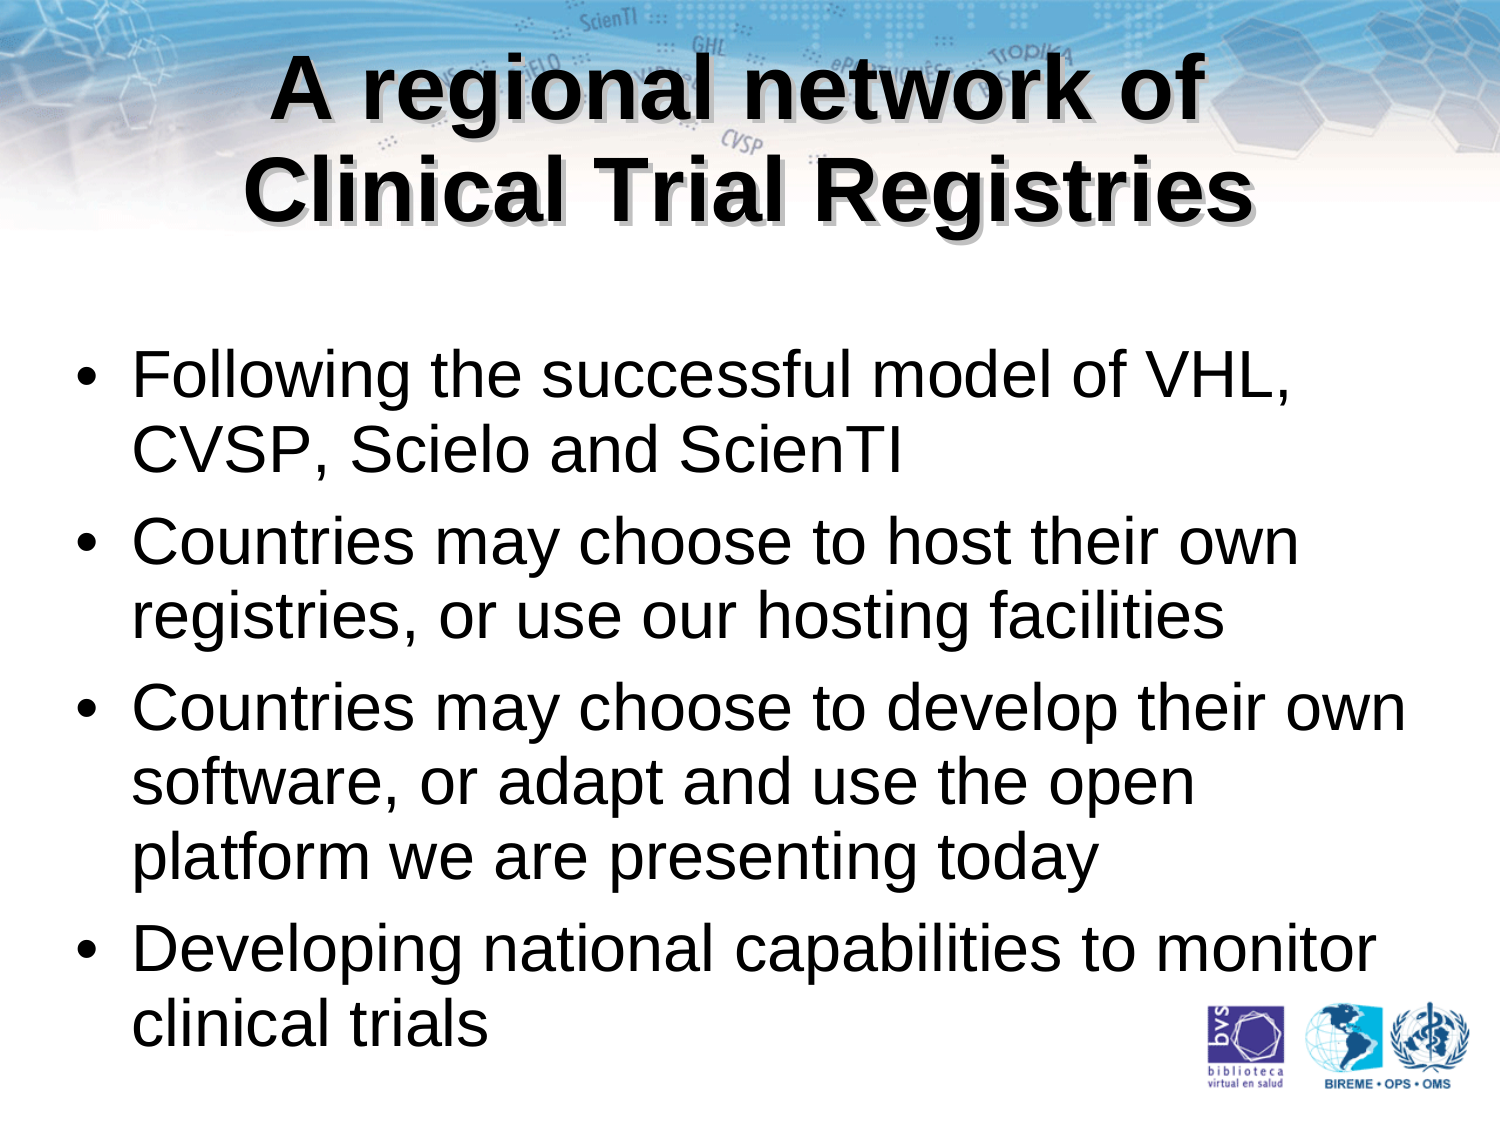

# A regional network of Clinical Trial Registries
Following the successful model of VHL, CVSP, Scielo and ScienTI
Countries may choose to host their own registries, or use our hosting facilities
Countries may choose to develop their own software, or adapt and use the open platform we are presenting today
Developing national capabilities to monitor clinical trials